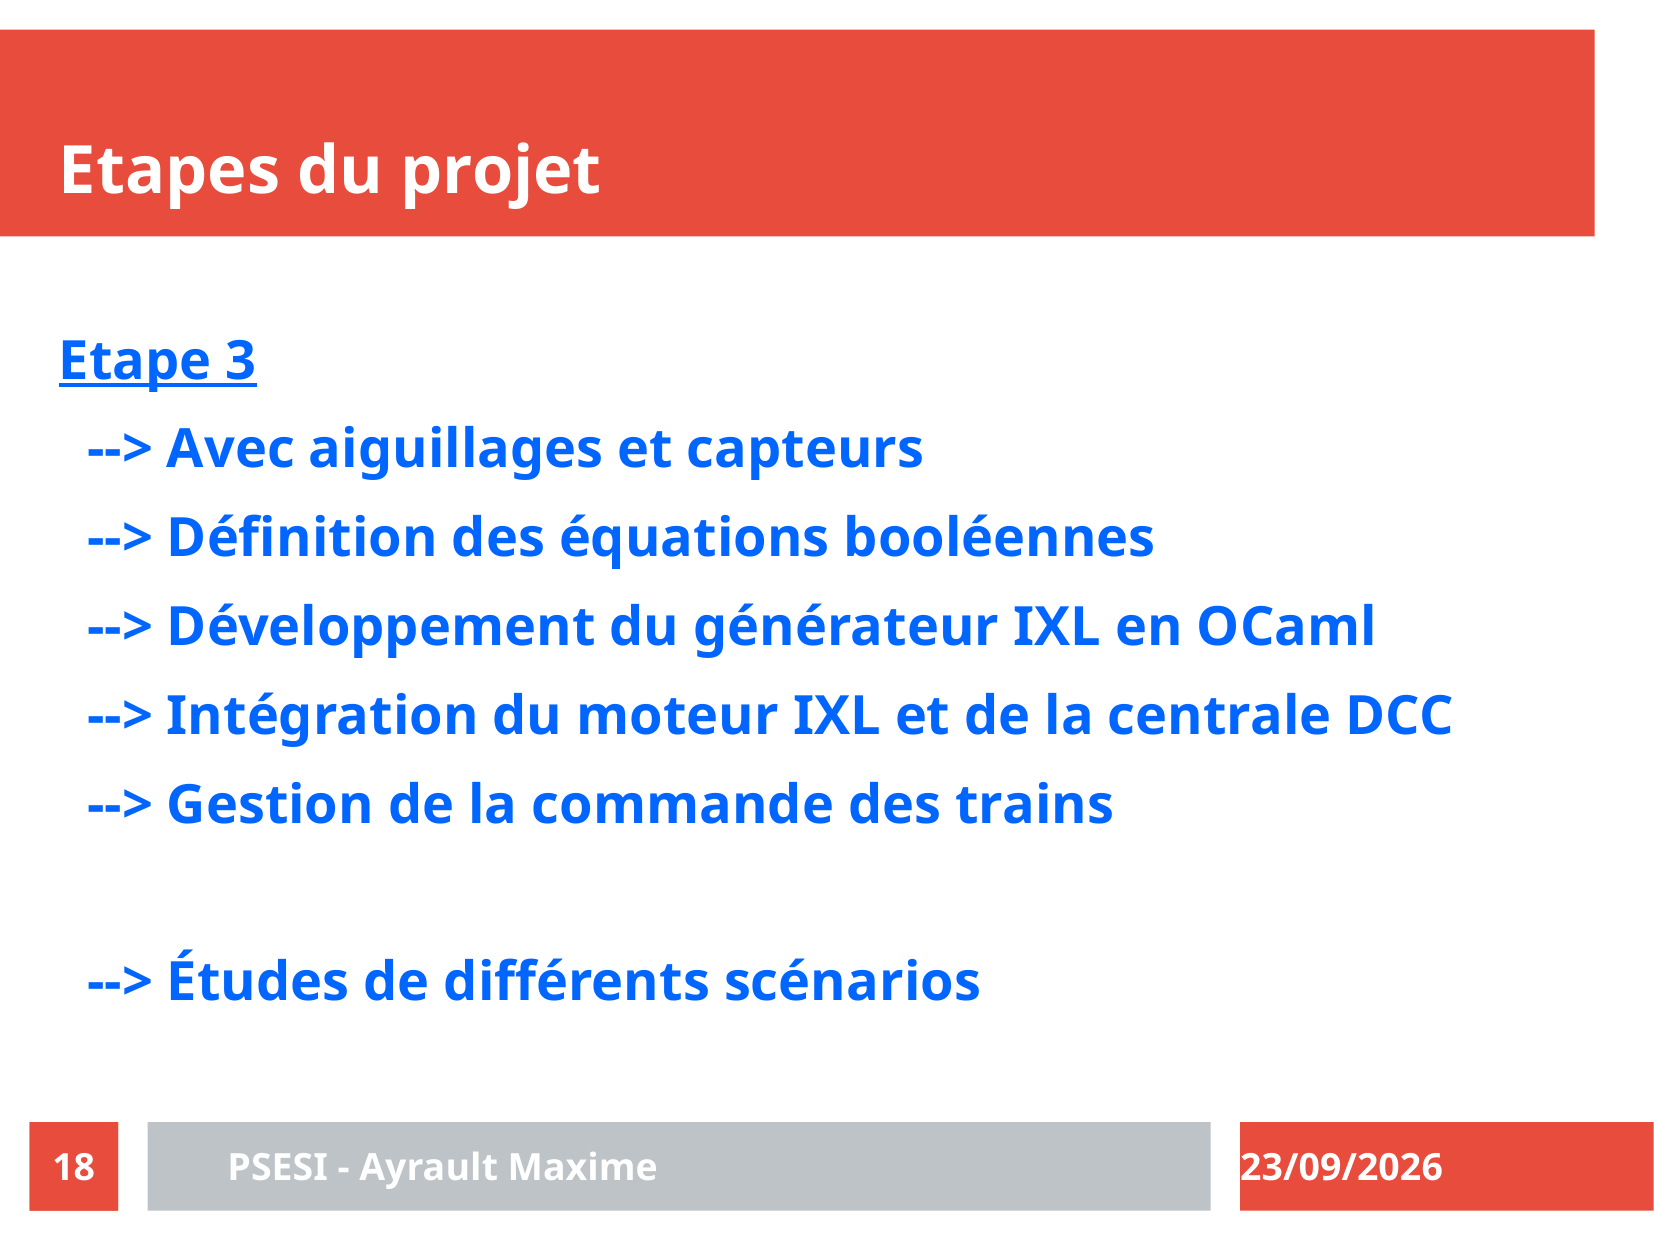

# Etapes du projet
Etape 3
 --> Avec aiguillages et capteurs
 --> Définition des équations booléennes
 --> Développement du générateur IXL en OCaml
 --> Intégration du moteur IXL et de la centrale DCC
 --> Gestion de la commande des trains
 --> Études de différents scénarios
PSESI - Ayrault Maxime